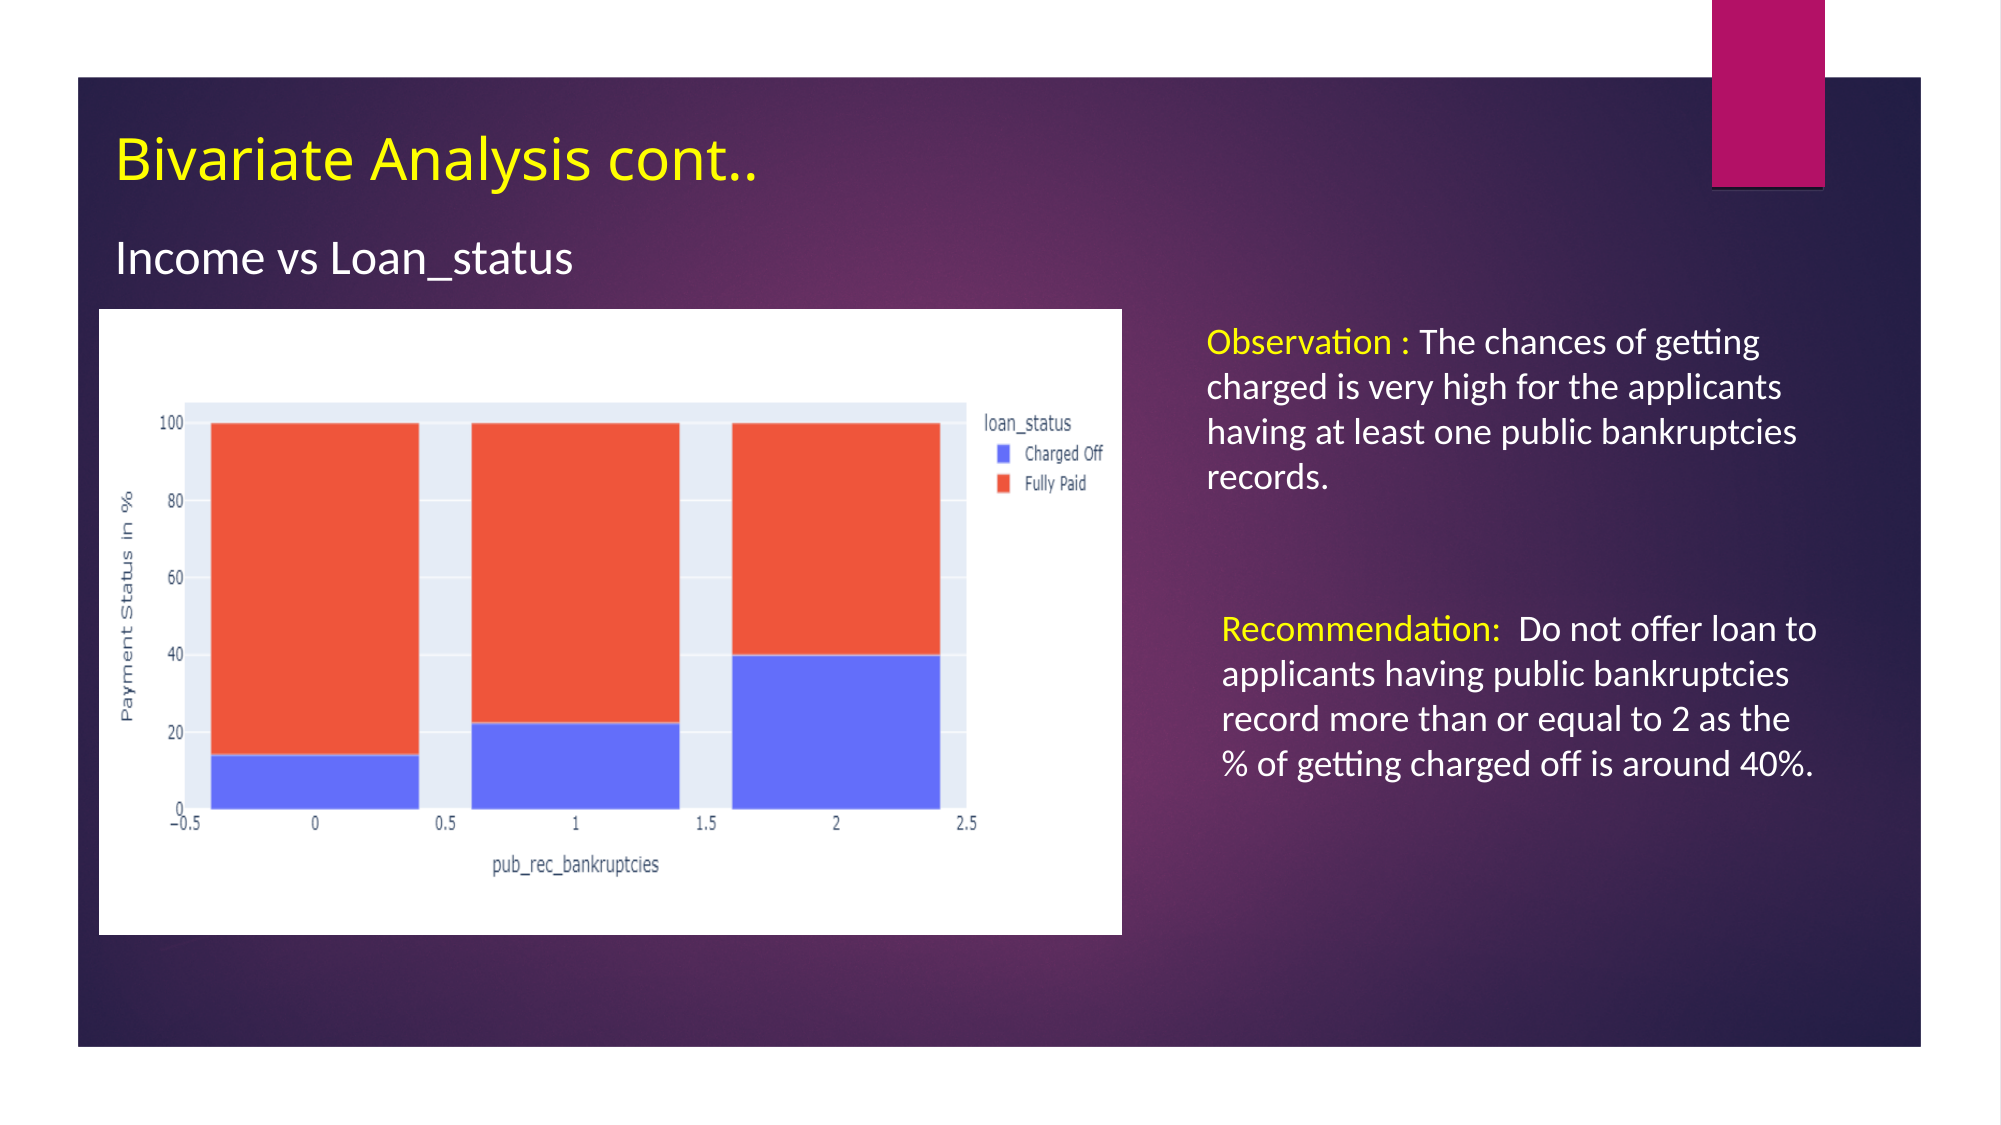

# Bivariate Analysis cont..
Income vs Loan_status
Observation : The chances of getting charged is very high for the applicants having at least one public bankruptcies records.
Recommendation: Do not offer loan to applicants having public bankruptcies record more than or equal to 2 as the % of getting charged off is around 40%.